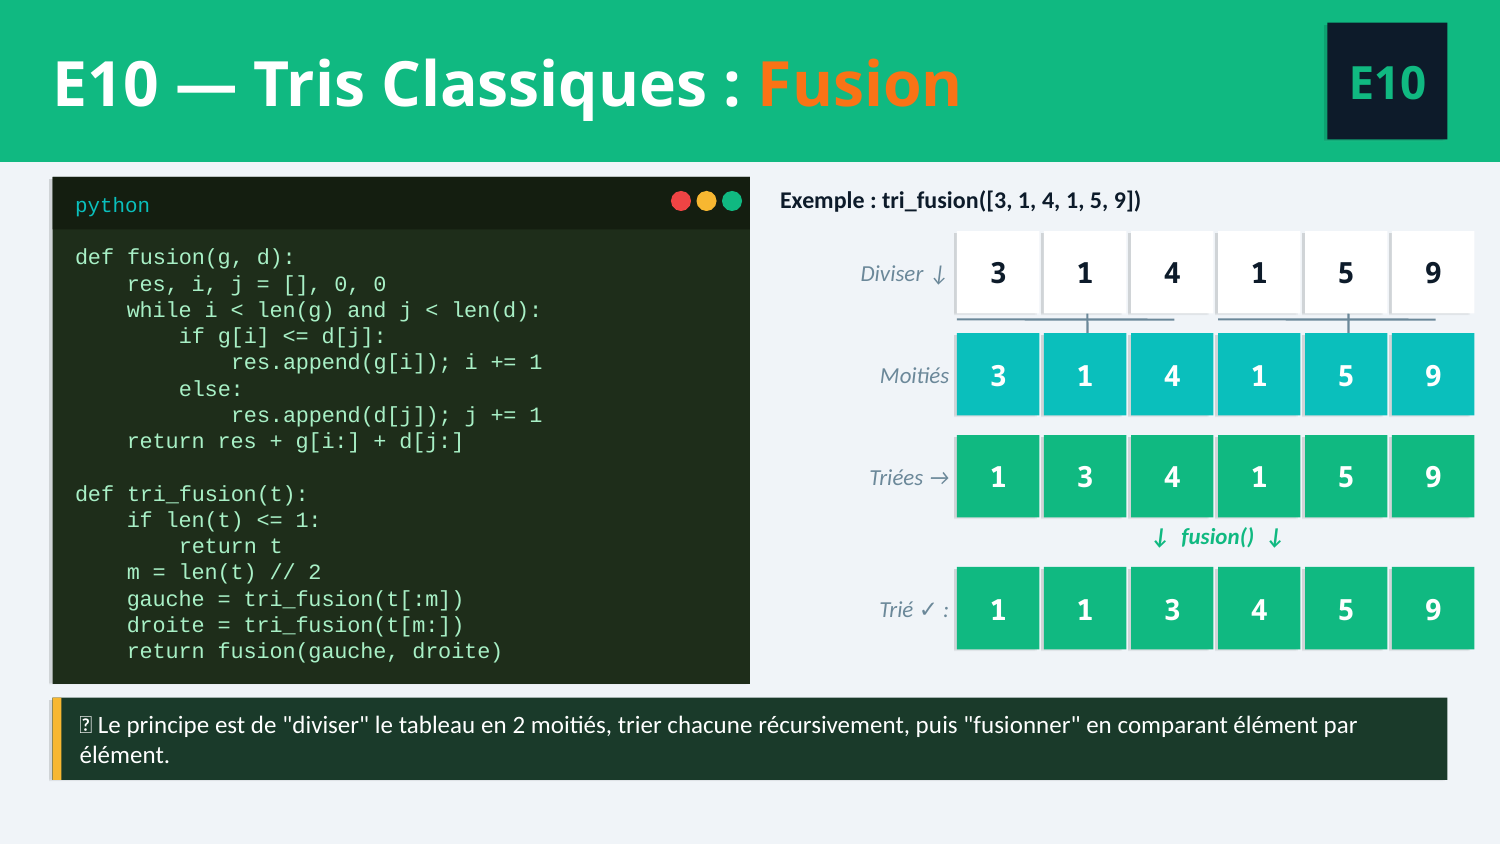

E10 — Tris Classiques : Fusion
E10
Exemple : tri_fusion([3, 1, 4, 1, 5, 9])
python
Diviser ↓
3
1
4
1
5
9
def fusion(g, d):
 res, i, j = [], 0, 0
 while i < len(g) and j < len(d):
 if g[i] <= d[j]:
 res.append(g[i]); i += 1
 else:
 res.append(d[j]); j += 1
 return res + g[i:] + d[j:]
def tri_fusion(t):
 if len(t) <= 1:
 return t
 m = len(t) // 2
 gauche = tri_fusion(t[:m])
 droite = tri_fusion(t[m:])
 return fusion(gauche, droite)
Moitiés
3
1
4
1
5
9
Triées →
1
3
4
1
5
9
↓ fusion() ↓
Trié ✓ :
1
1
3
4
5
9
💡 Le principe est de "diviser" le tableau en 2 moitiés, trier chacune récursivement, puis "fusionner" en comparant élément par élément.